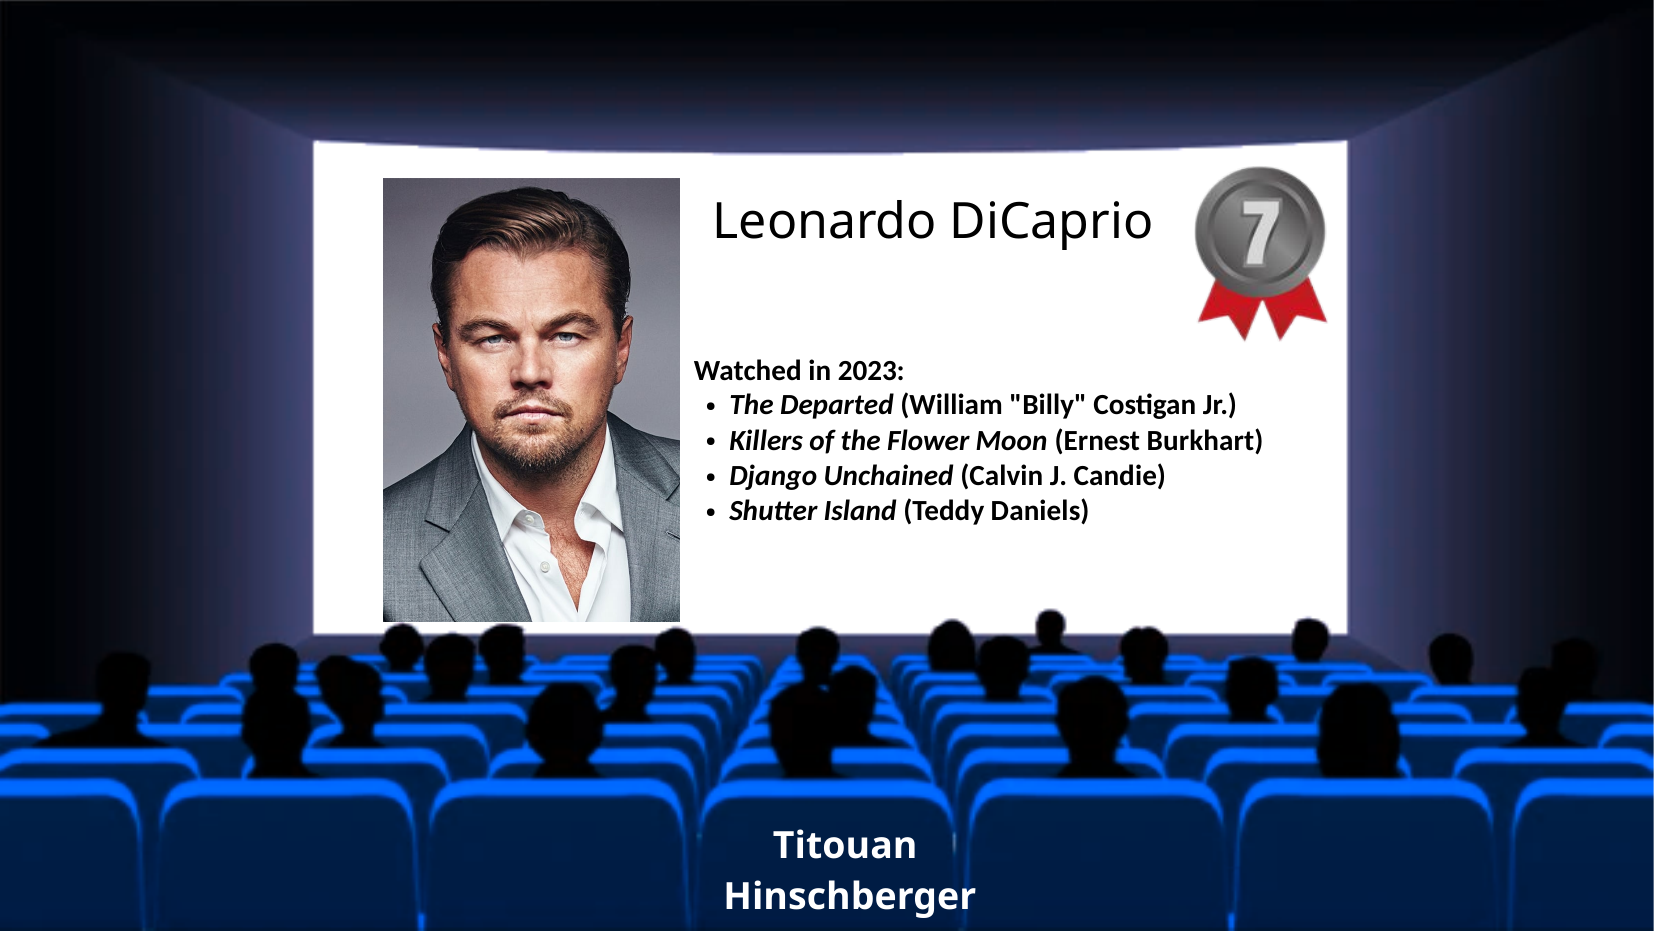

Leonardo DiCaprio
Watched in 2023:
The Departed (William "Billy" Costigan Jr.)
Killers of the Flower Moon (Ernest Burkhart)
Django Unchained (Calvin J. Candie)
Shutter Island (Teddy Daniels)